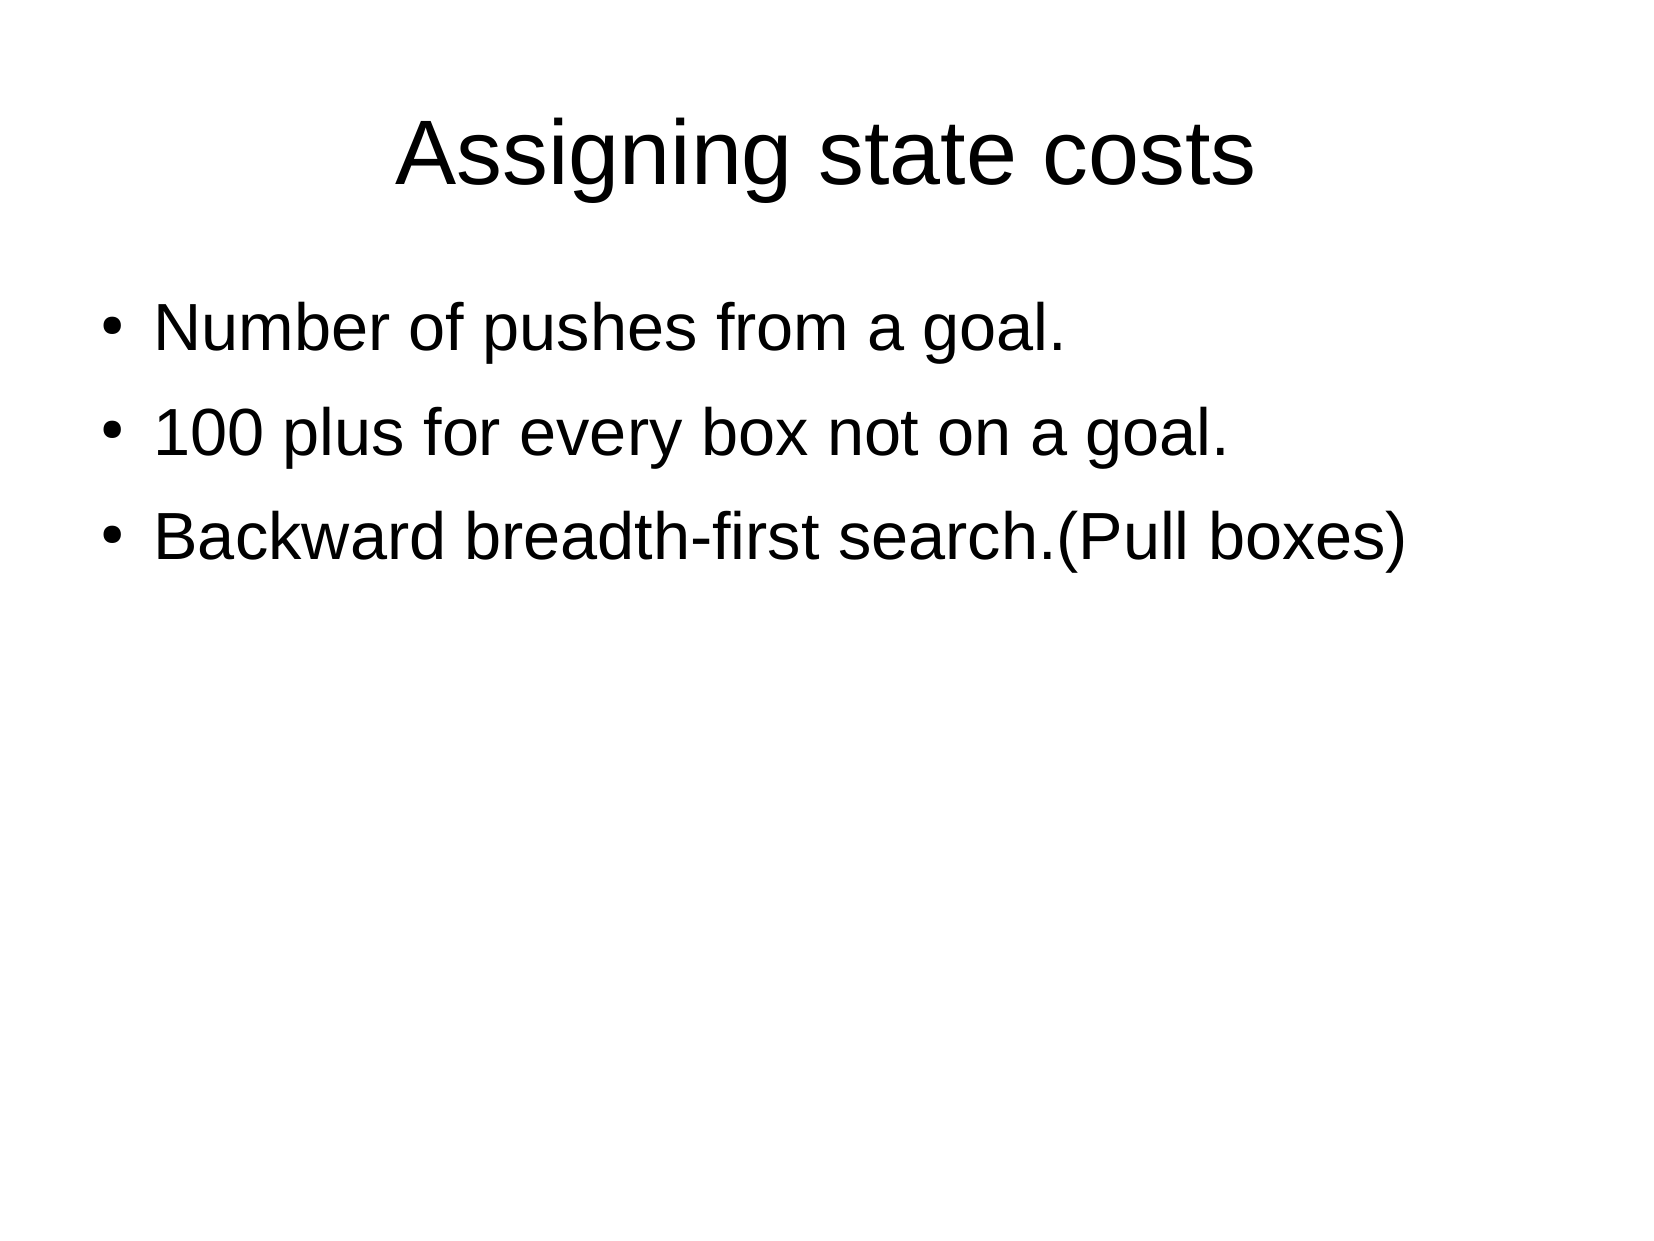

# Assigning state costs
Number of pushes from a goal.
100 plus for every box not on a goal.
Backward breadth-first search.(Pull boxes)